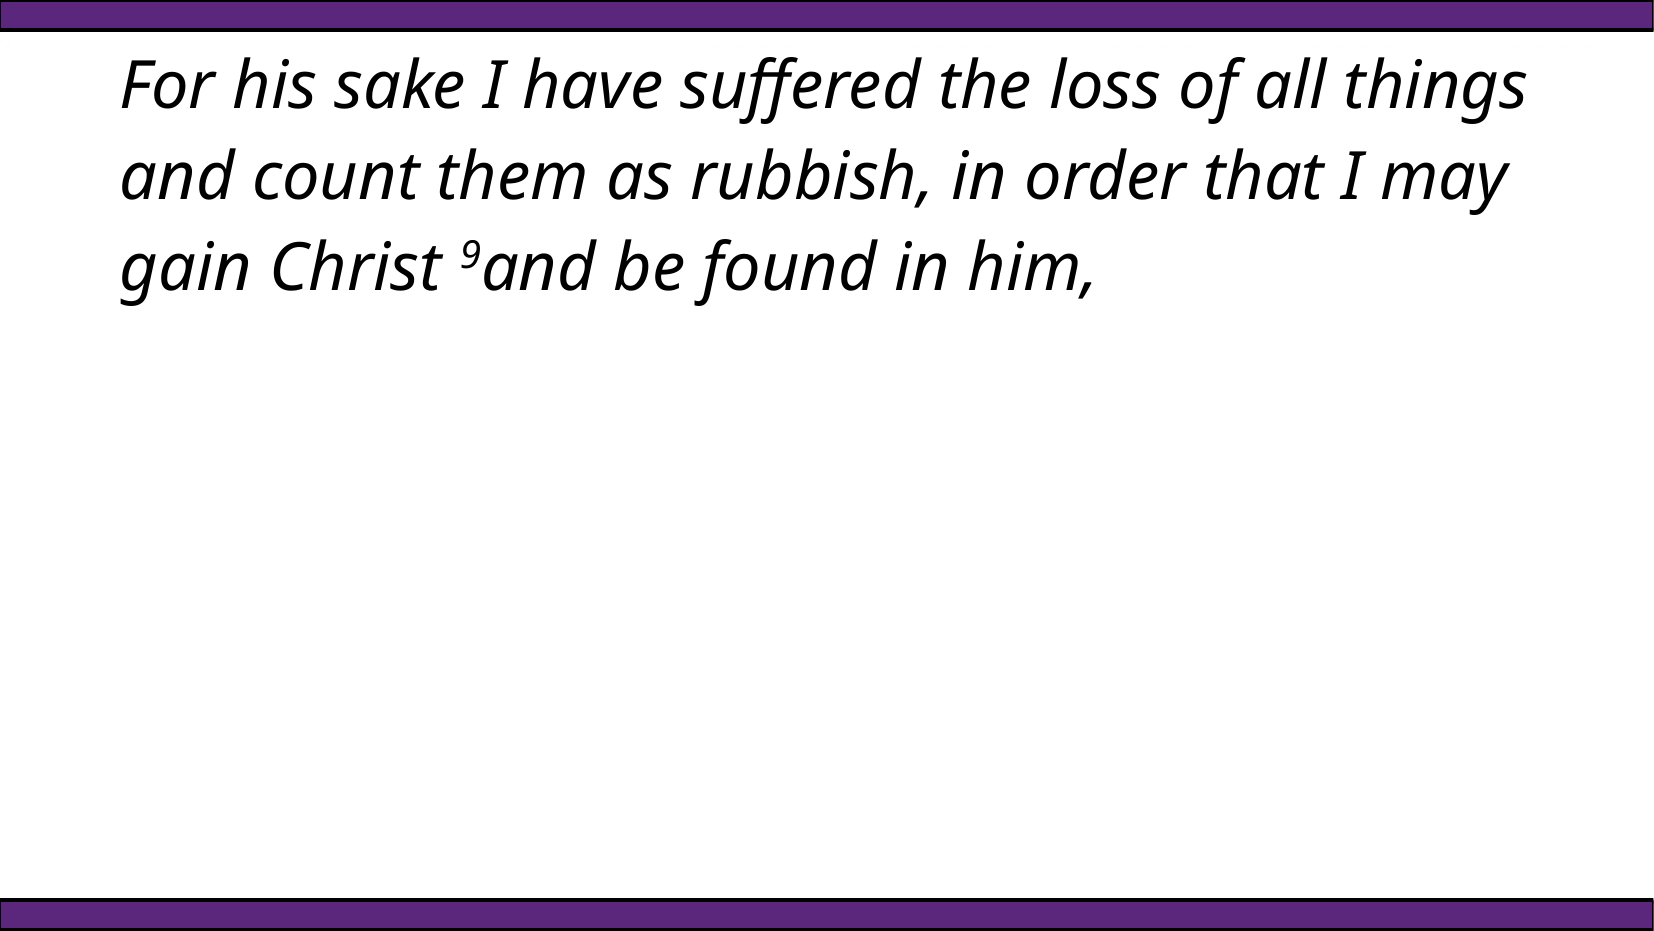

For his sake I have suffered the loss of all things and count them as rubbish, in order that I may gain Christ 9and be found in him,